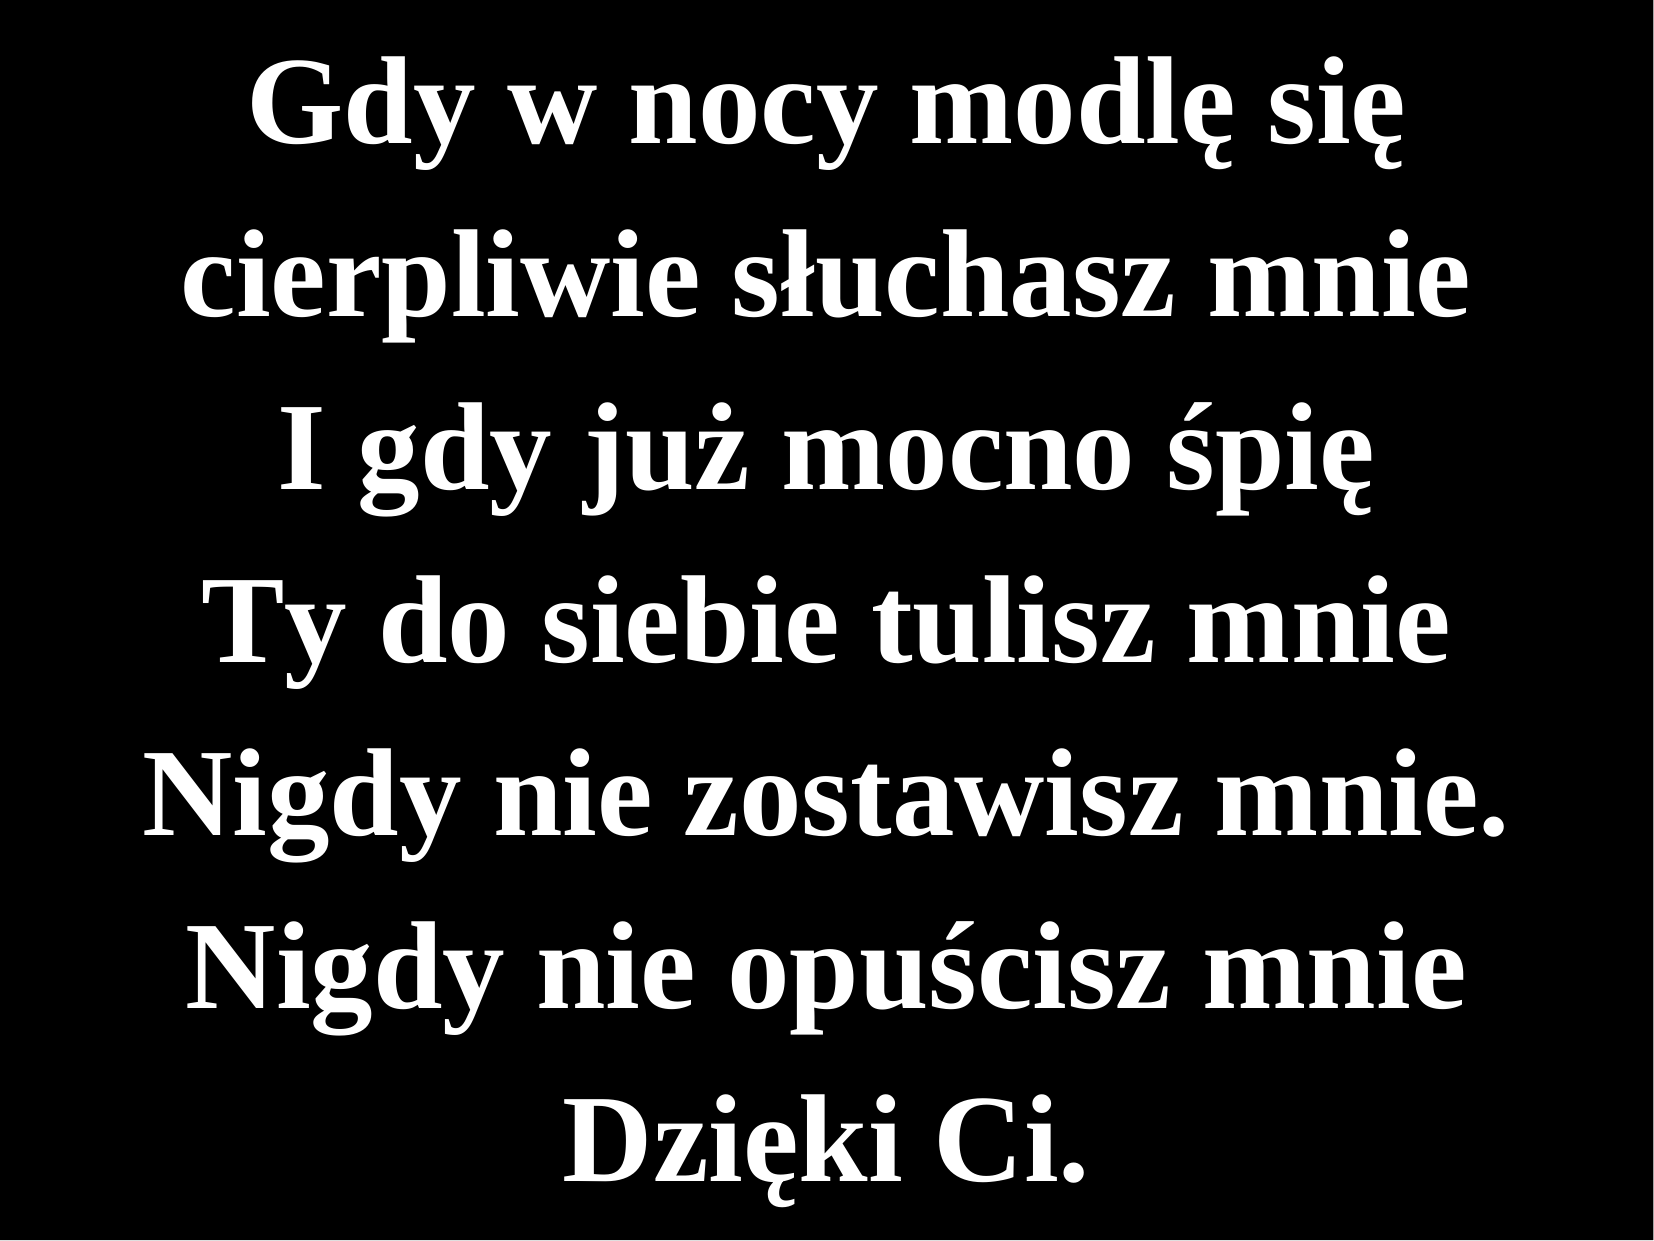

# Gdy w nocy modlę się ppp cierpliwie słuchasz mnie ppp I gdy już mocno śpię ppp Ty do siebie tulisz mnie ppp Nigdy nie zostawisz mnie. ppp Nigdy nie opuścisz mnie ppp Dzięki Ci.